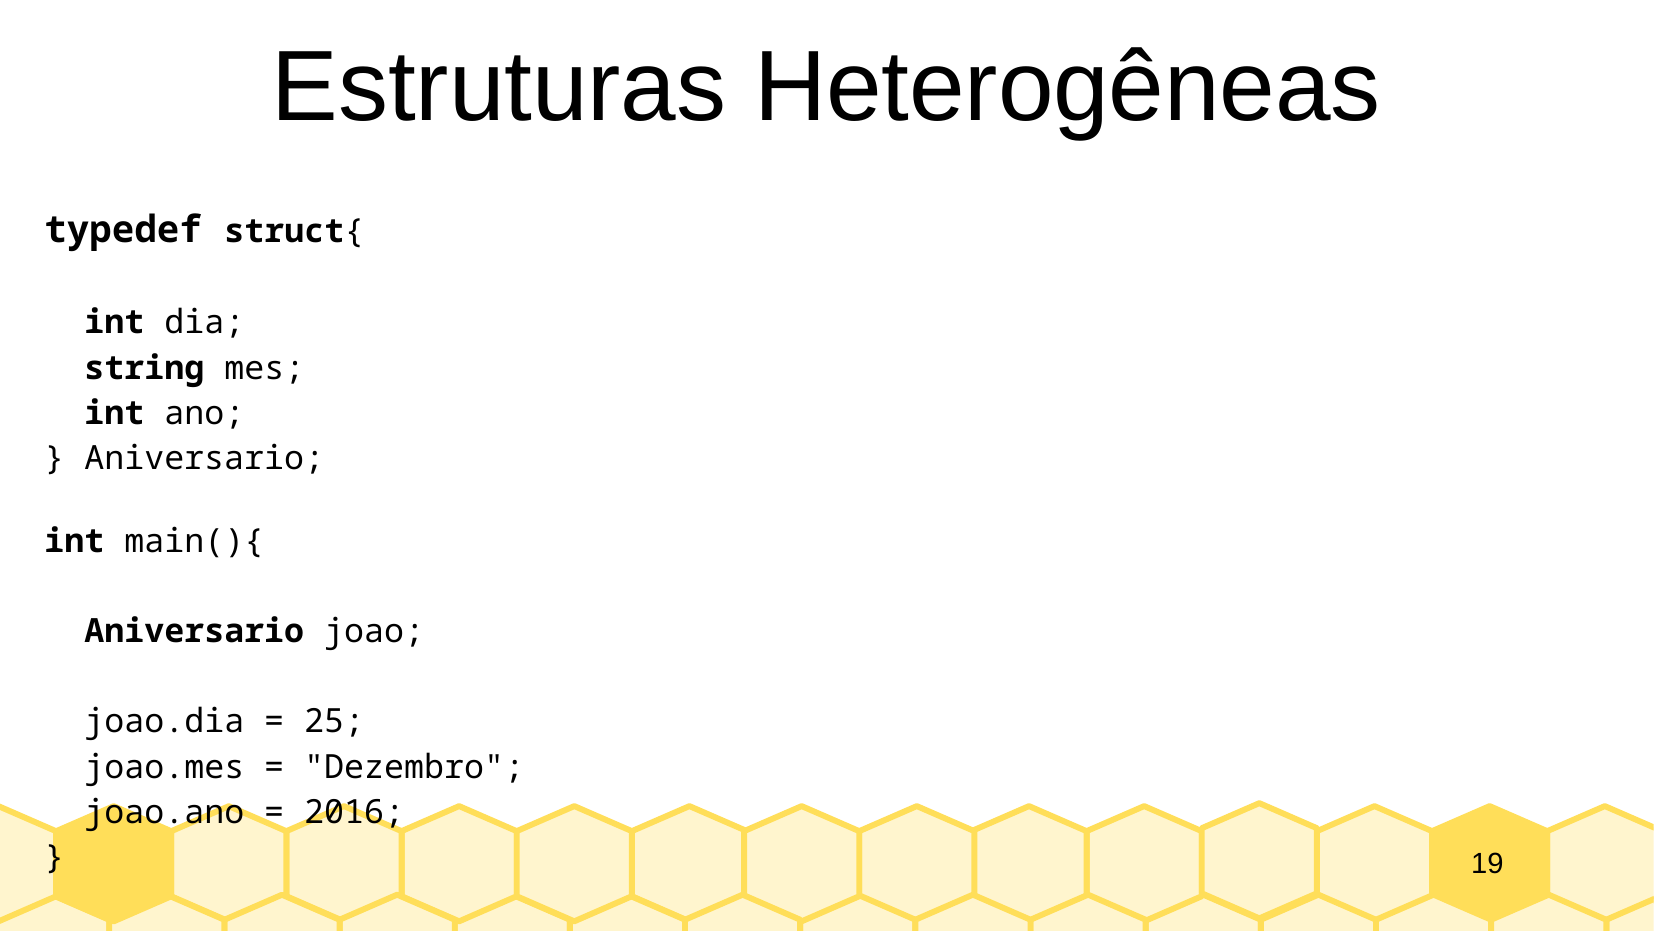

# Estruturas Heterogêneas
typedef struct{
 int dia;
 string mes;
 int ano;
} Aniversario;
int main(){
 Aniversario joao;
 joao.dia = 25;
 joao.mes = "Dezembro";
 joao.ano = 2016;
}